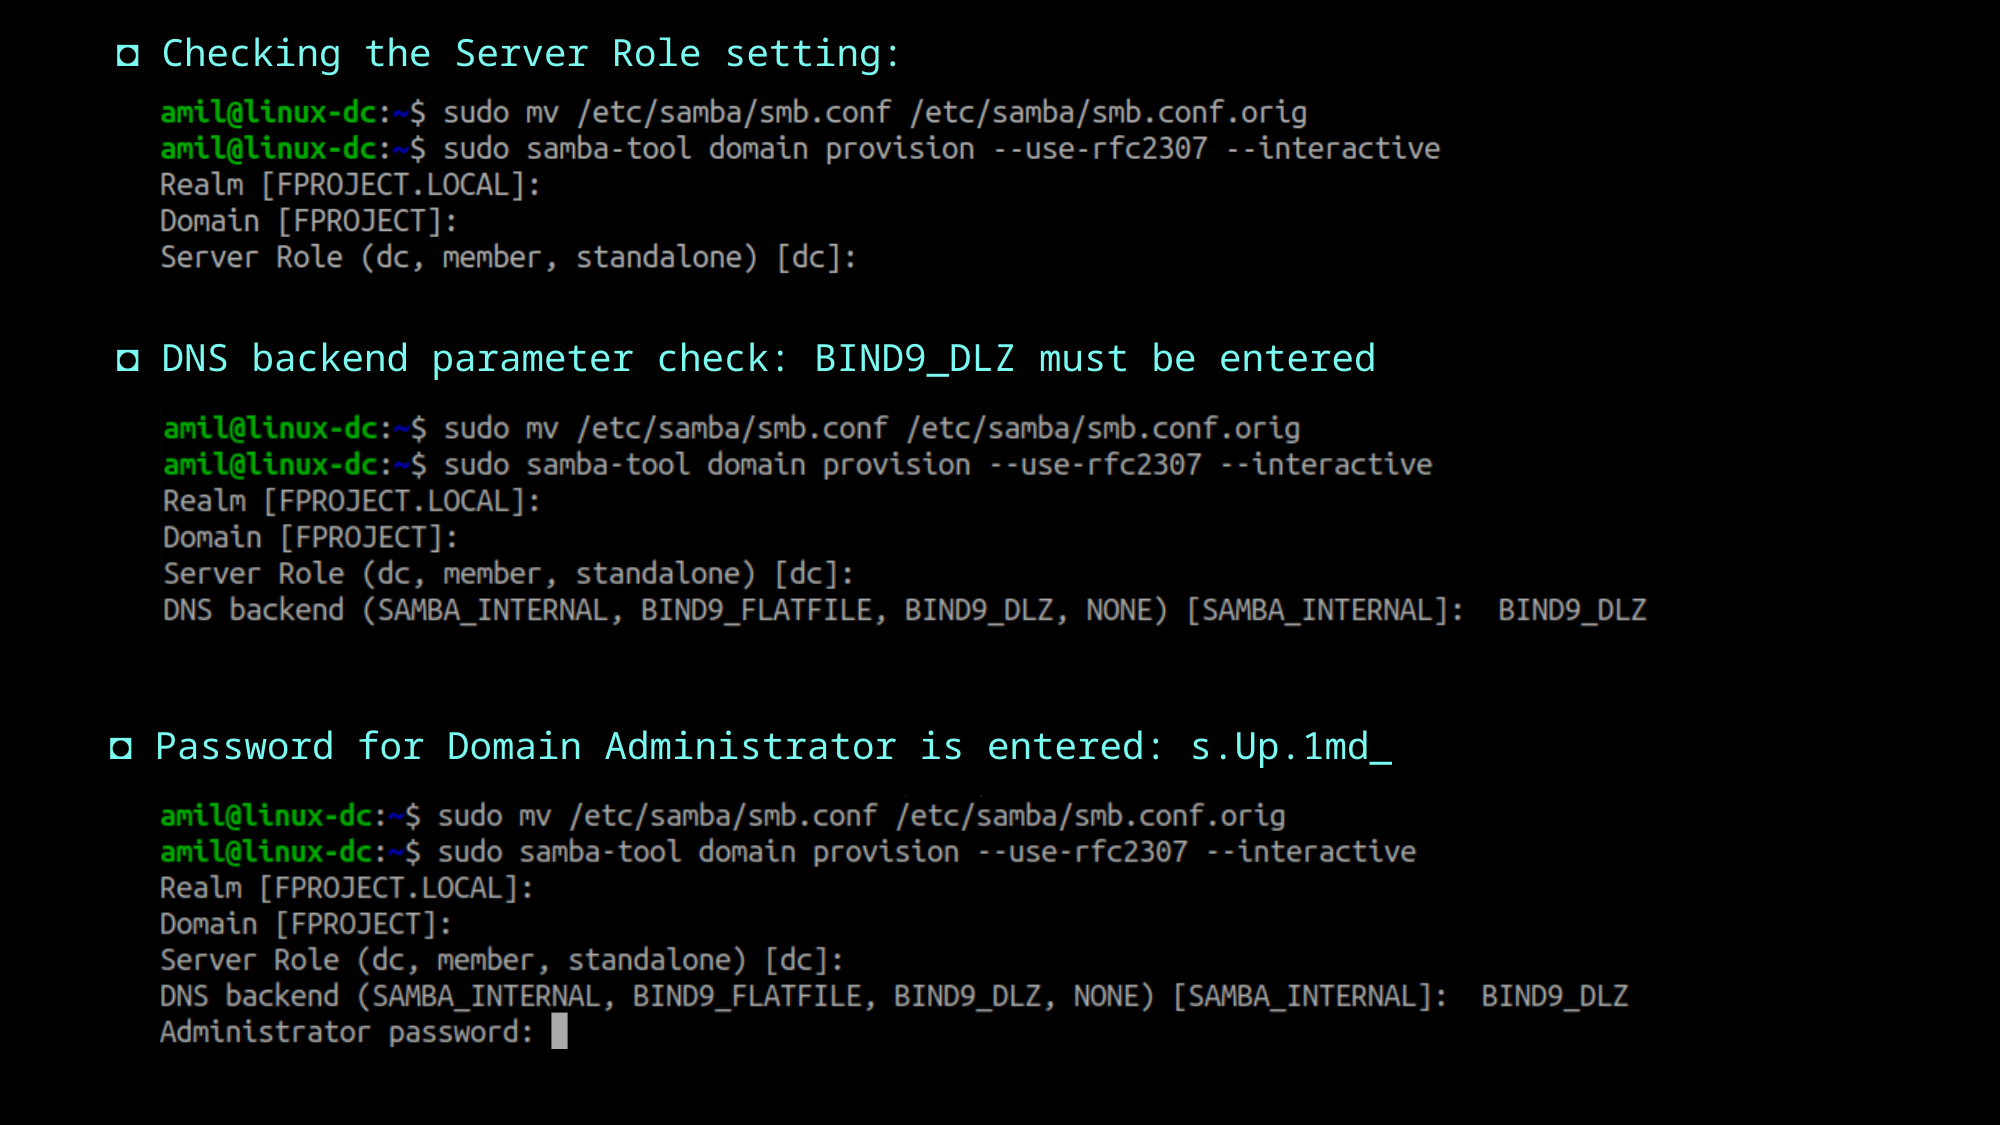

◘ Checking the Server Role setting:
◘ DNS backend parameter check: BIND9_DLZ must be entered
◘ Password for Domain Administrator is entered: s.Up.1md_